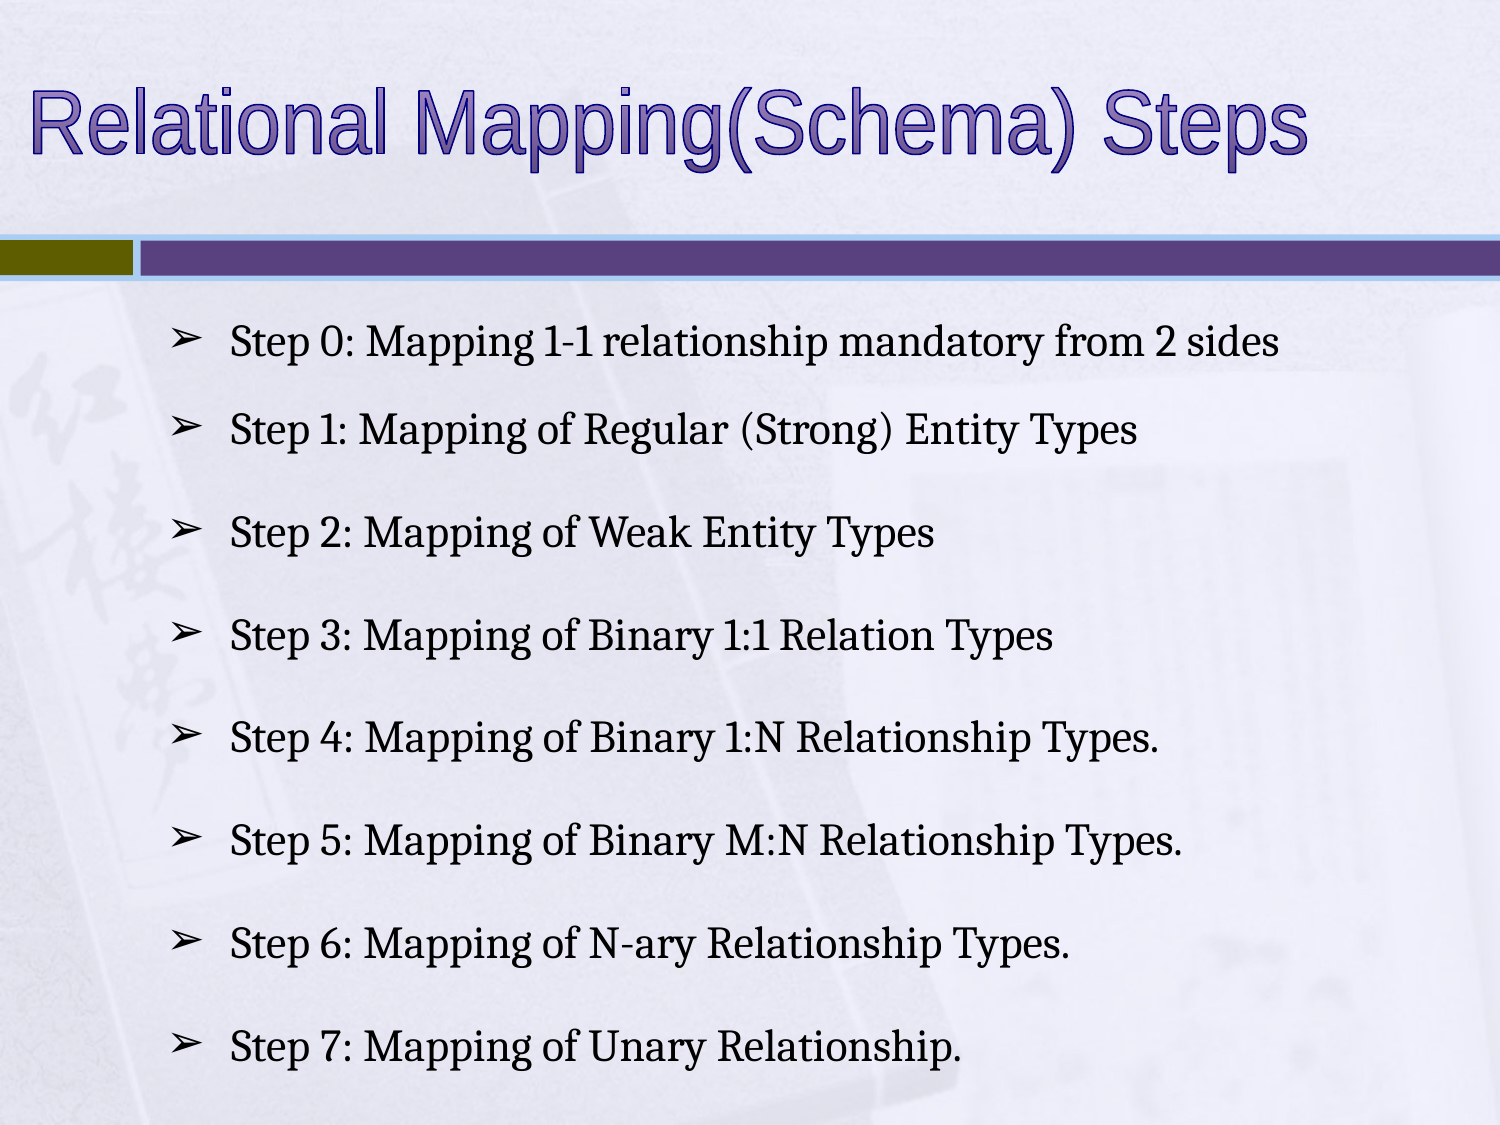

Relational Mapping(Schema) Steps
# Step 0: Mapping 1-1 relationship mandatory from 2 sides
Step 1: Mapping of Regular (Strong) Entity Types
Step 2: Mapping of Weak Entity Types
Step 3: Mapping of Binary 1:1 Relation Types
Step 4: Mapping of Binary 1:N Relationship Types.
Step 5: Mapping of Binary M:N Relationship Types.
Step 6: Mapping of N-ary Relationship Types.
Step 7: Mapping of Unary Relationship.